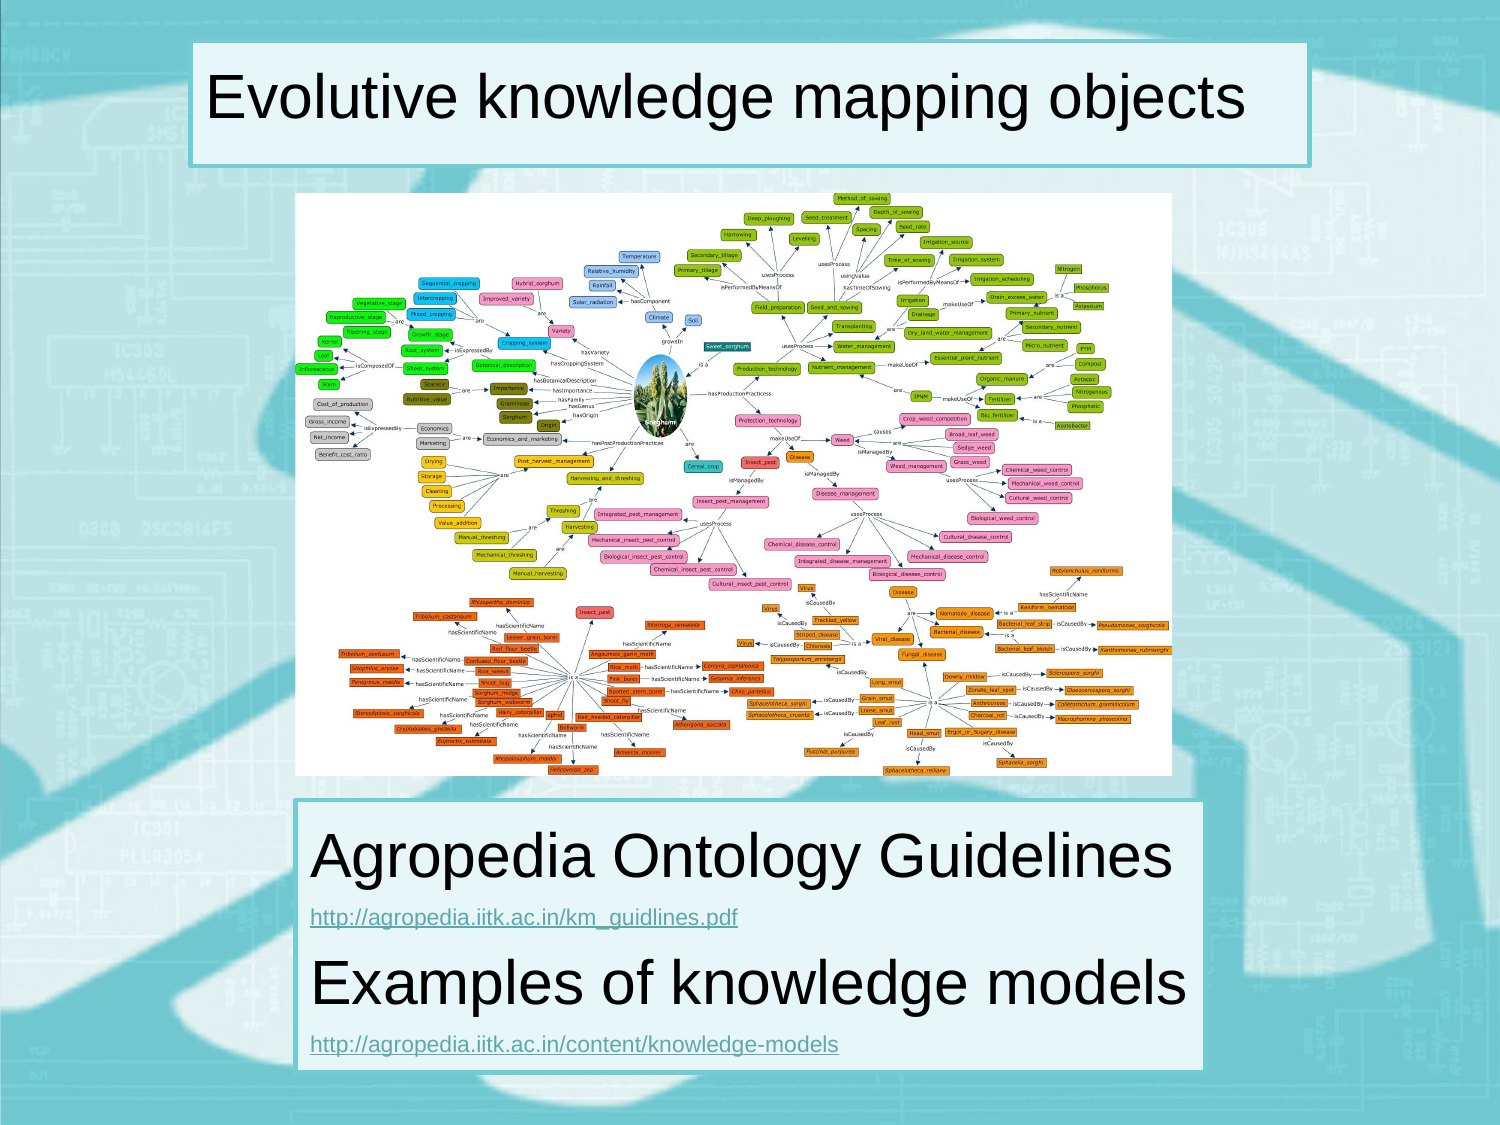

Evolutive knowledge mapping objects
Agropedia Ontology Guidelines
http://agropedia.iitk.ac.in/km_guidlines.pdf
Examples of knowledge models
http://agropedia.iitk.ac.in/content/knowledge-models